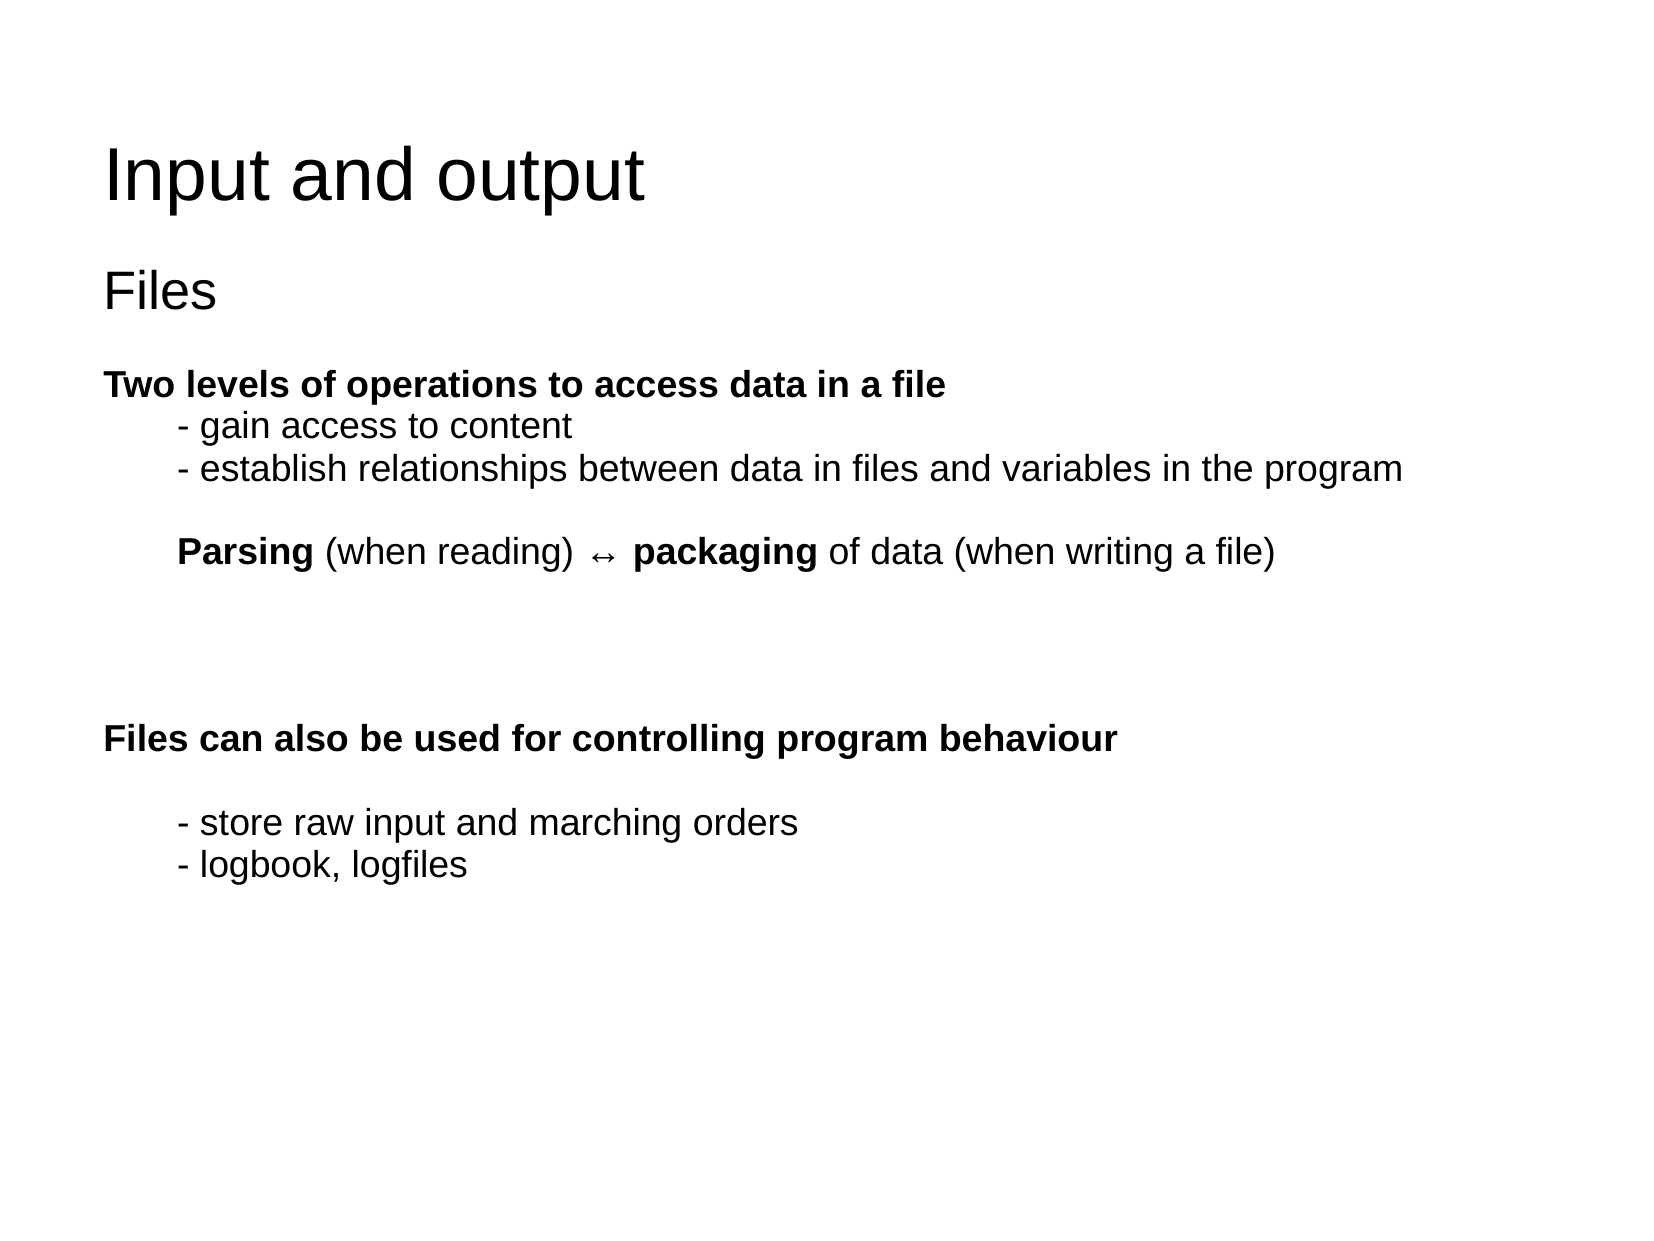

Input and output
Files
Two levels of operations to access data in a file
	- gain access to content
	- establish relationships between data in files and variables in the program
	Parsing (when reading) ↔ packaging of data (when writing a file)
Files can also be used for controlling program behaviour
	- store raw input and marching orders
	- logbook, logfiles